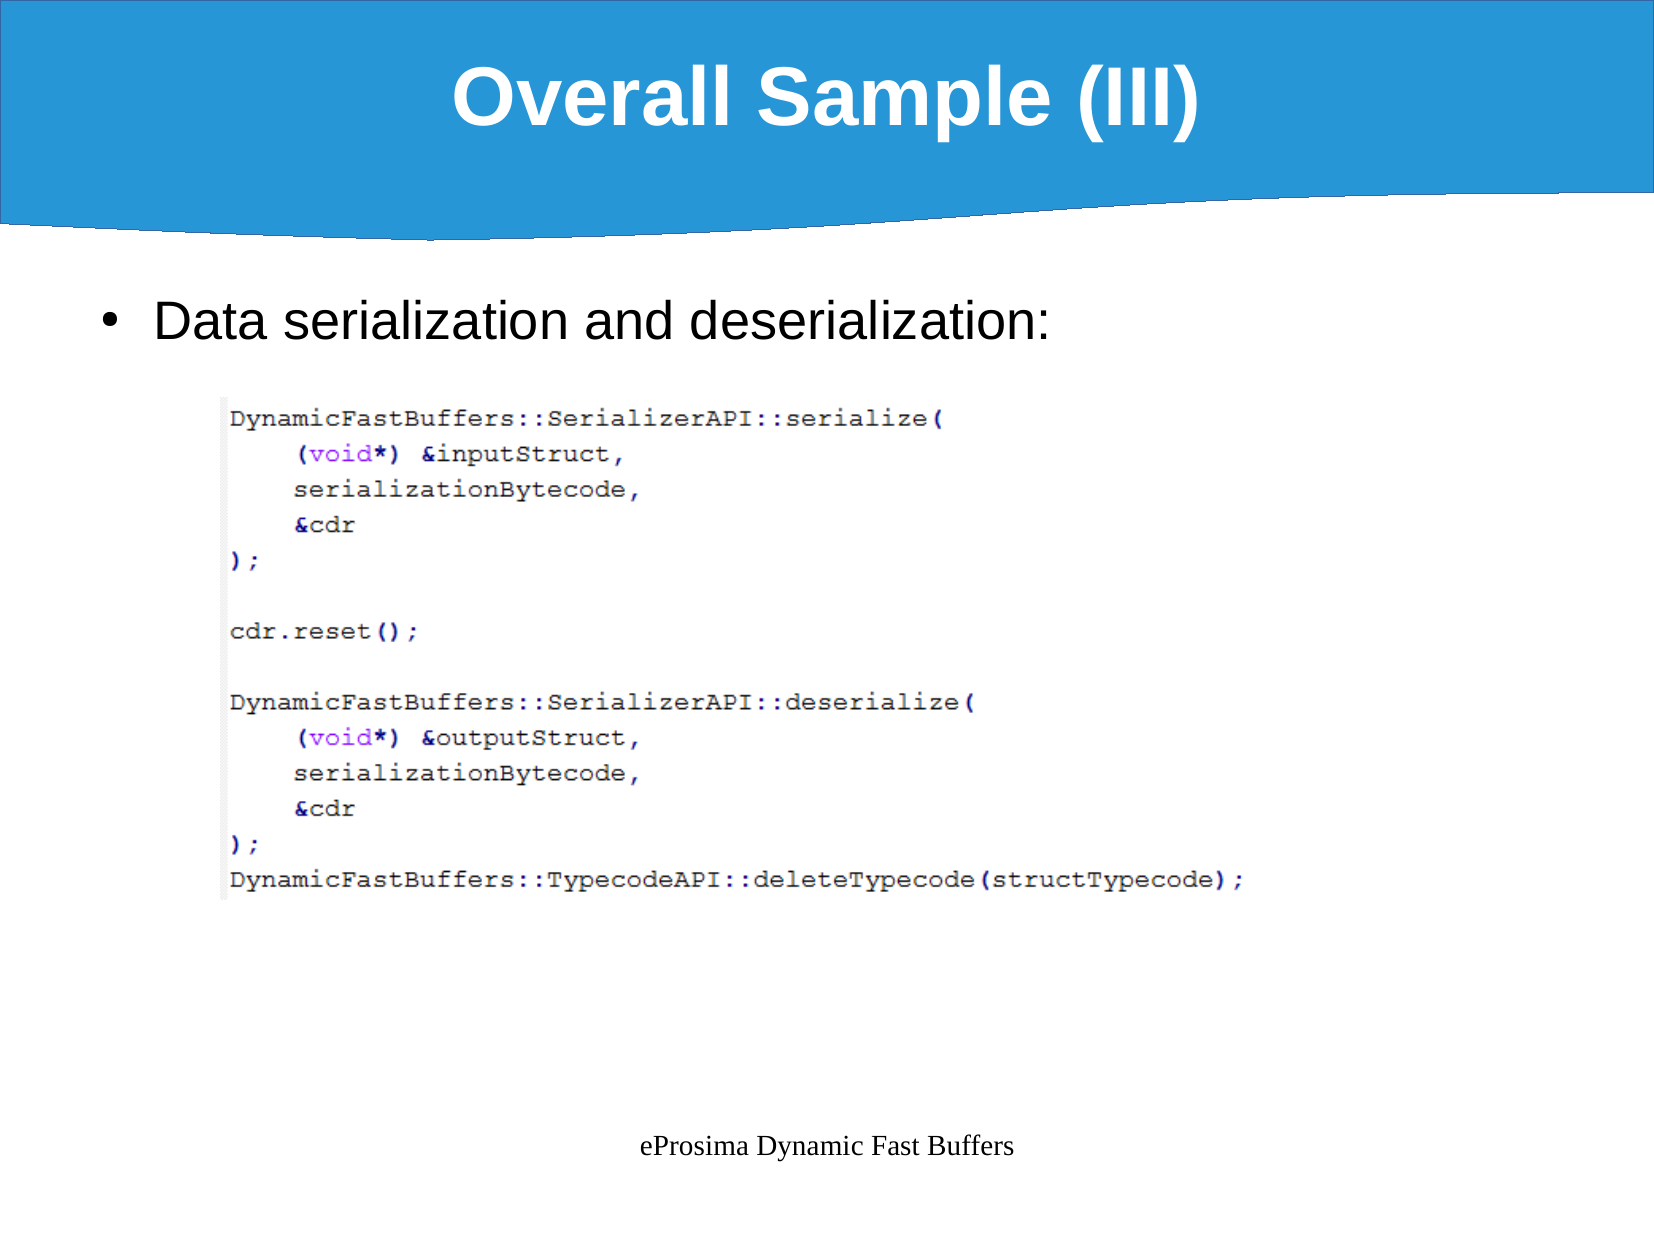

Overall Sample (III)
# Data serialization and deserialization:
eProsima Dynamic Fast Buffers